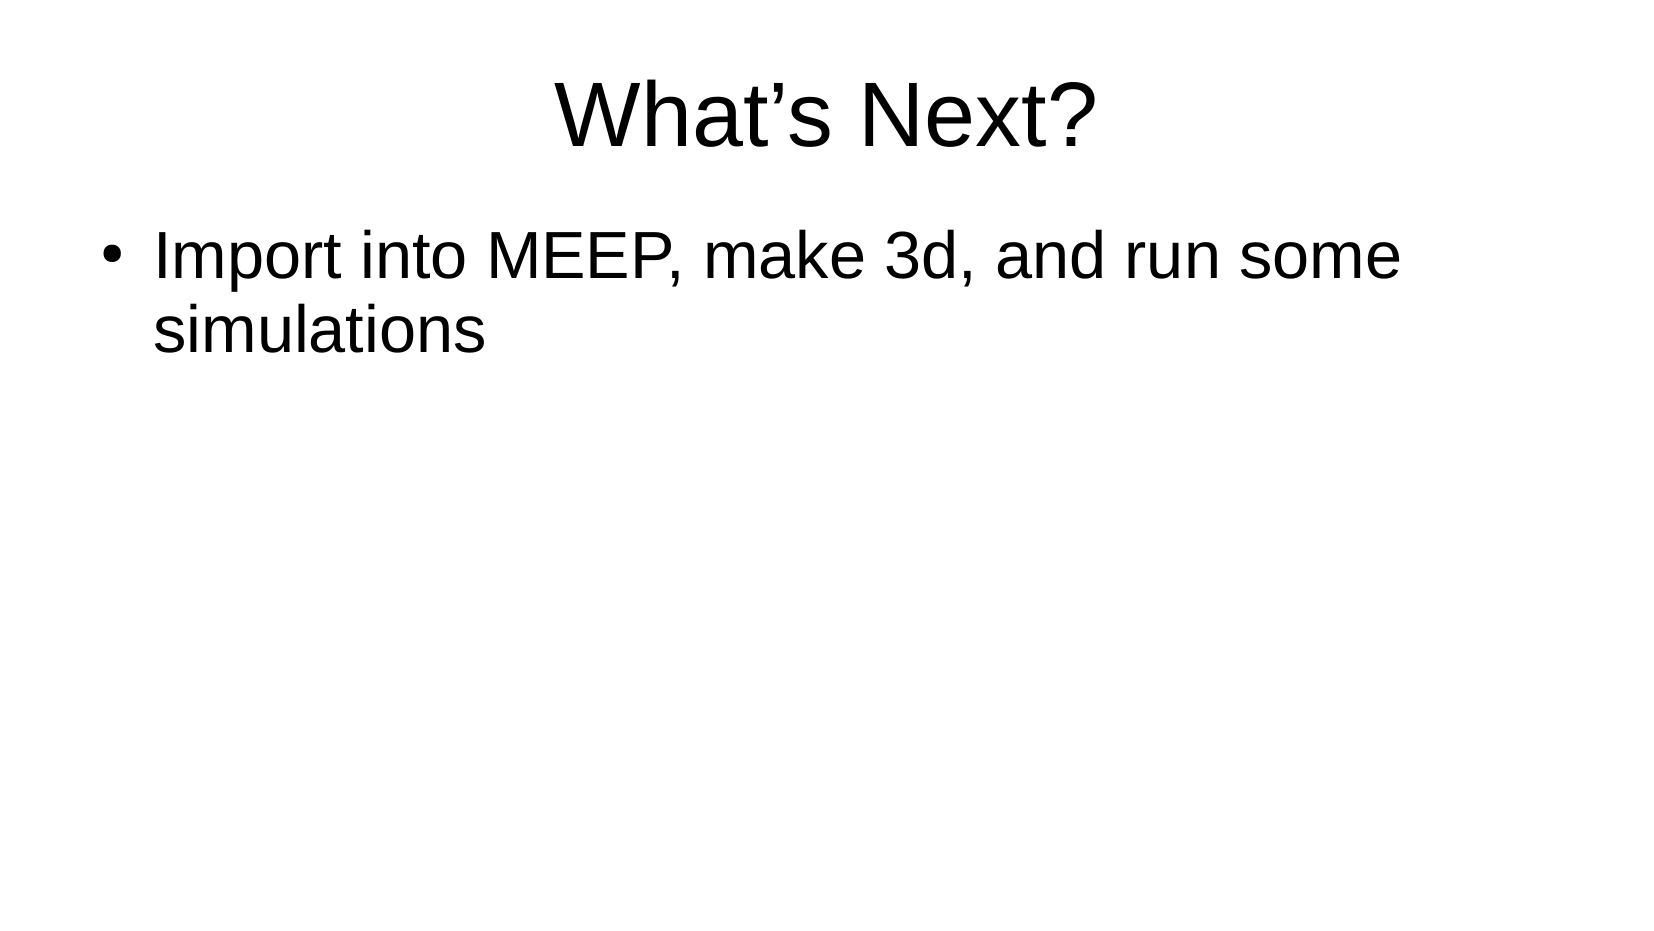

# What’s Next?
Import into MEEP, make 3d, and run some simulations